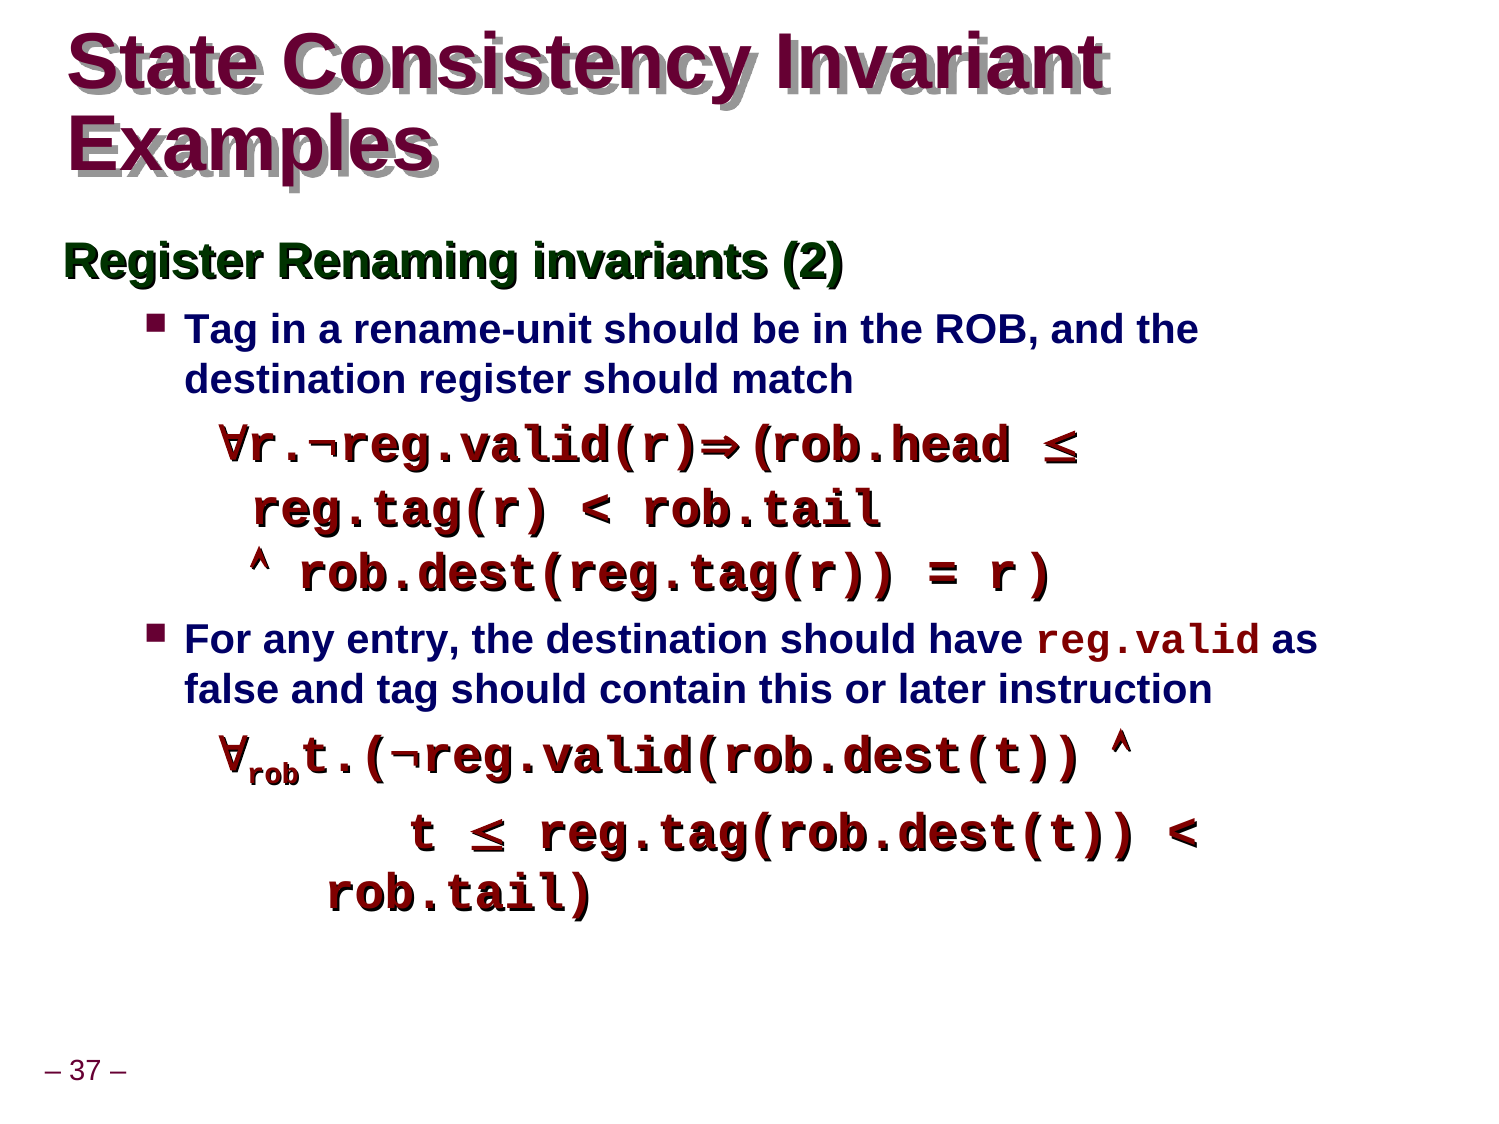

# State Consistency Invariant Examples
Register Renaming invariants (2)
Tag in a rename-unit should be in the ROB, and the destination register should match
r.reg.valid(r) (rob.head  reg.tag(r) < rob.tail 			  rob.dest(reg.tag(r)) = r )
For any entry, the destination should have reg.valid as false and tag should contain this or later instruction
robt.(reg.valid(rob.dest(t)) 
 t  reg.tag(rob.dest(t)) < rob.tail)